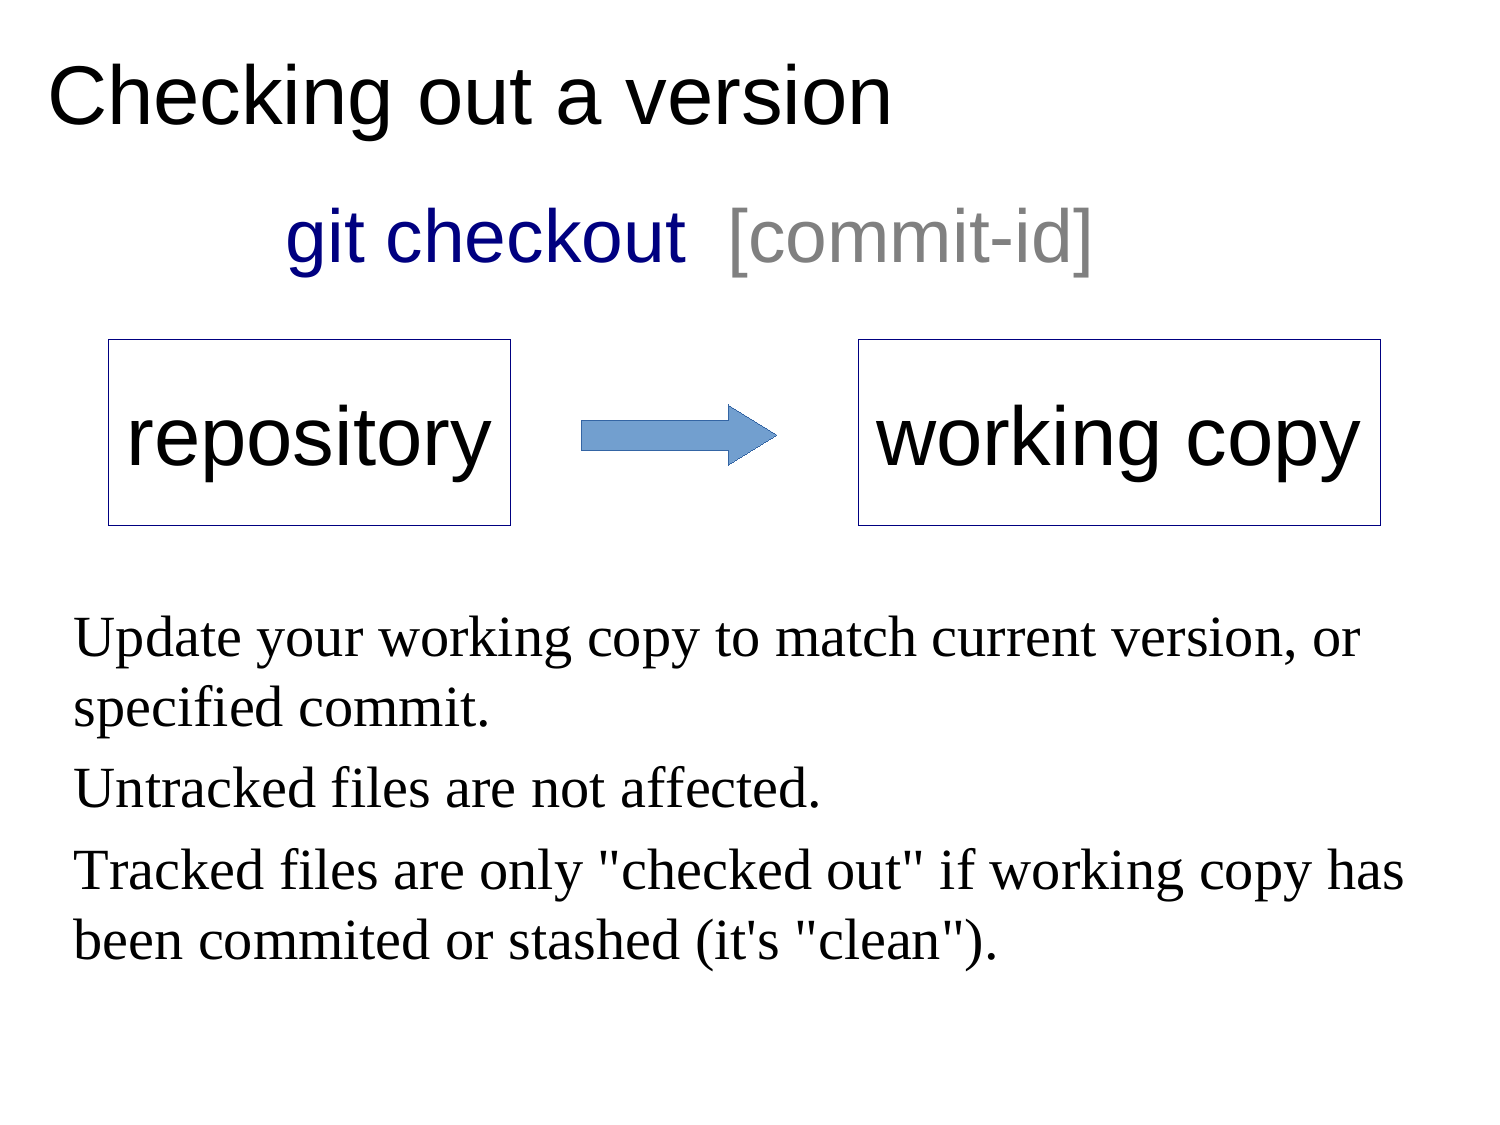

# Checking out a version
git checkout [commit-id]
repository
working copy
Update your working copy to match current version, or specified commit.
Untracked files are not affected.
Tracked files are only "checked out" if working copy has been commited or stashed (it's "clean").